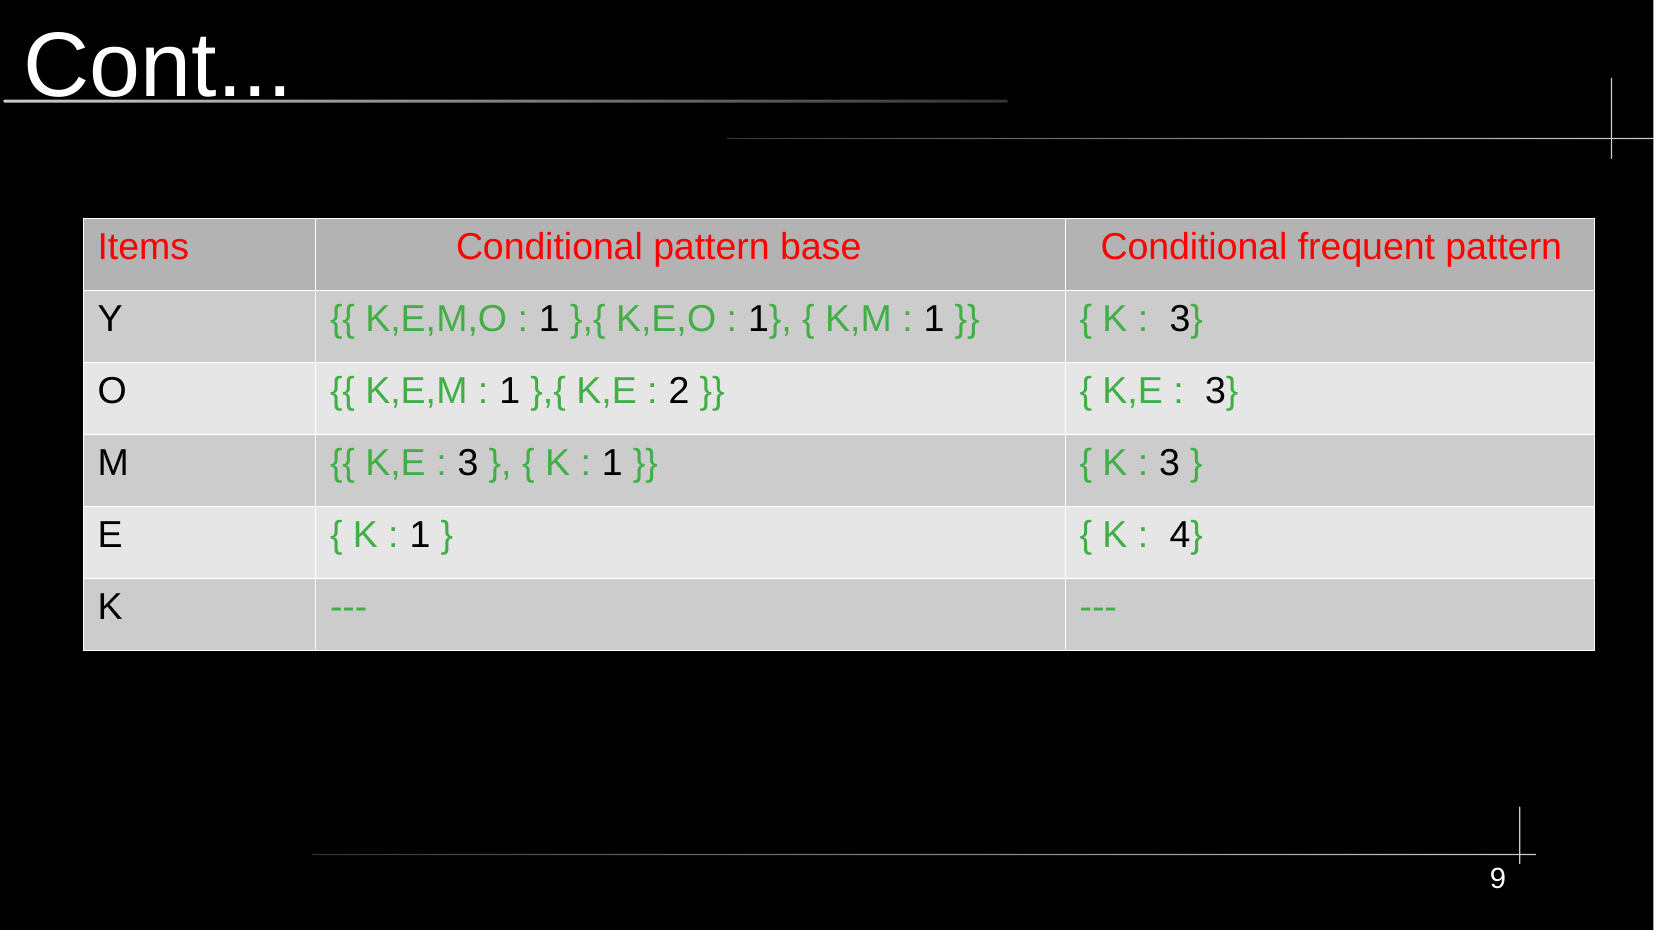

# Cont...
| Items | Conditional pattern base | Conditional frequent pattern |
| --- | --- | --- |
| Y | {{ K,E,M,O : 1 },{ K,E,O : 1}, { K,M : 1 }} | { K : 3} |
| O | {{ K,E,M : 1 },{ K,E : 2 }} | { K,E : 3} |
| M | {{ K,E : 3 }, { K : 1 }} | { K : 3 } |
| E | { K : 1 } | { K : 4} |
| K | --- | --- |
9